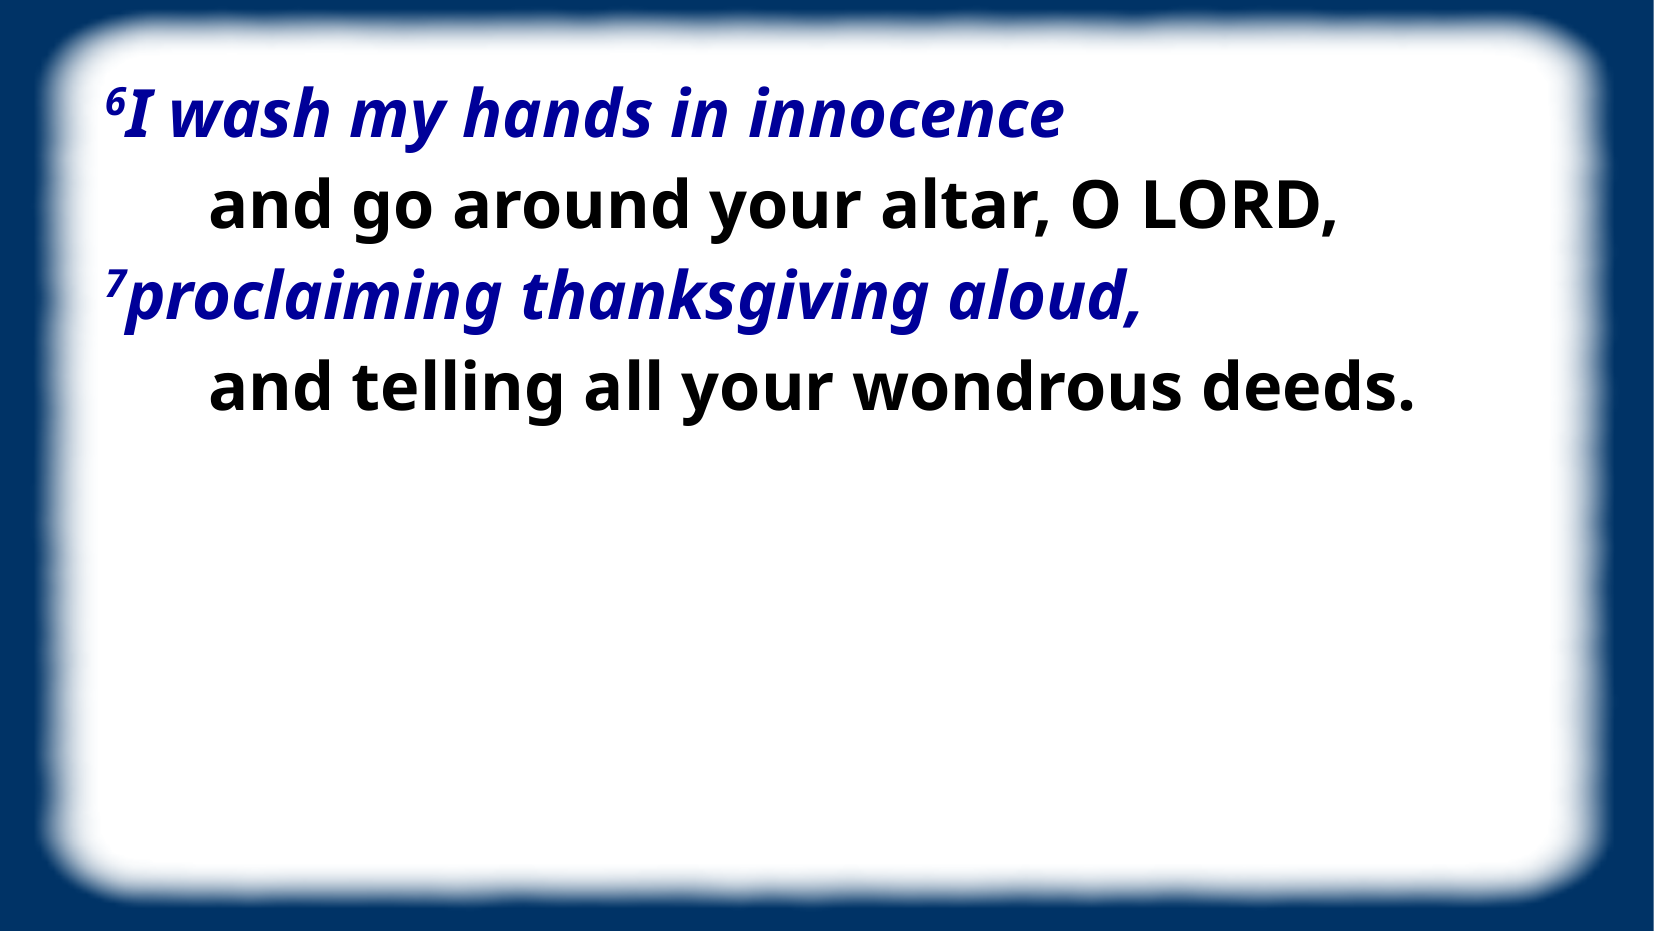

6I wash my hands in innocence
 and go around your altar, O LORD,
7proclaiming thanksgiving aloud,
 and telling all your wondrous deeds.